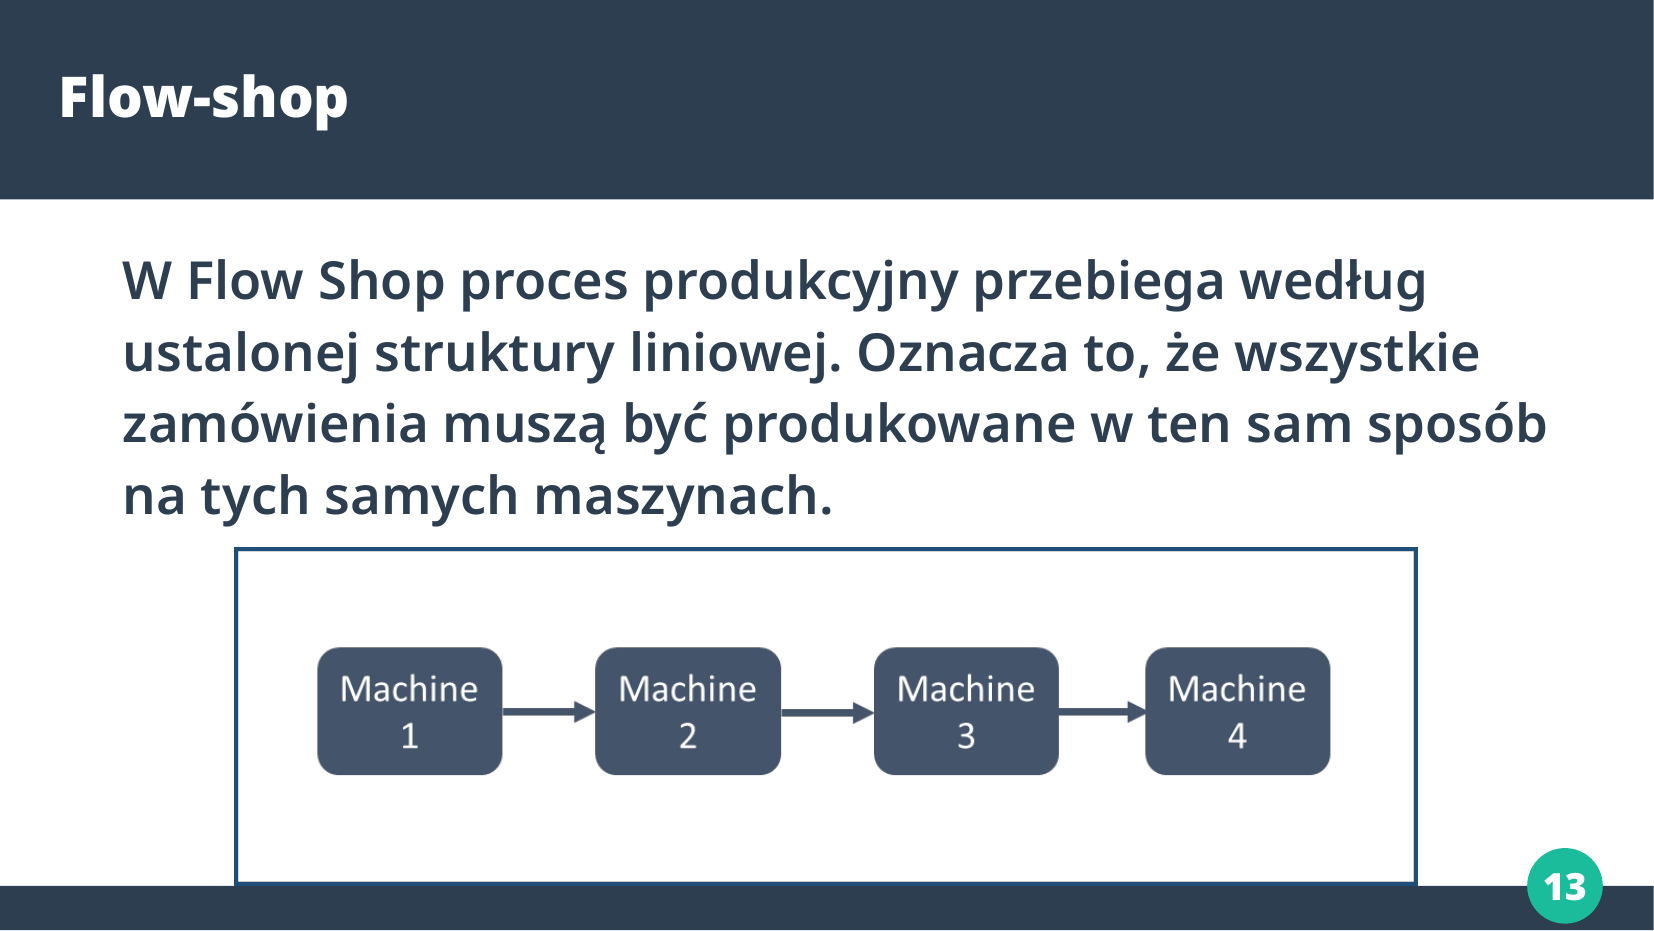

# Flow-shop
W Flow Shop proces produkcyjny przebiega według ustalonej struktury liniowej. Oznacza to, że wszystkie zamówienia muszą być produkowane w ten sam sposób na tych samych maszynach.